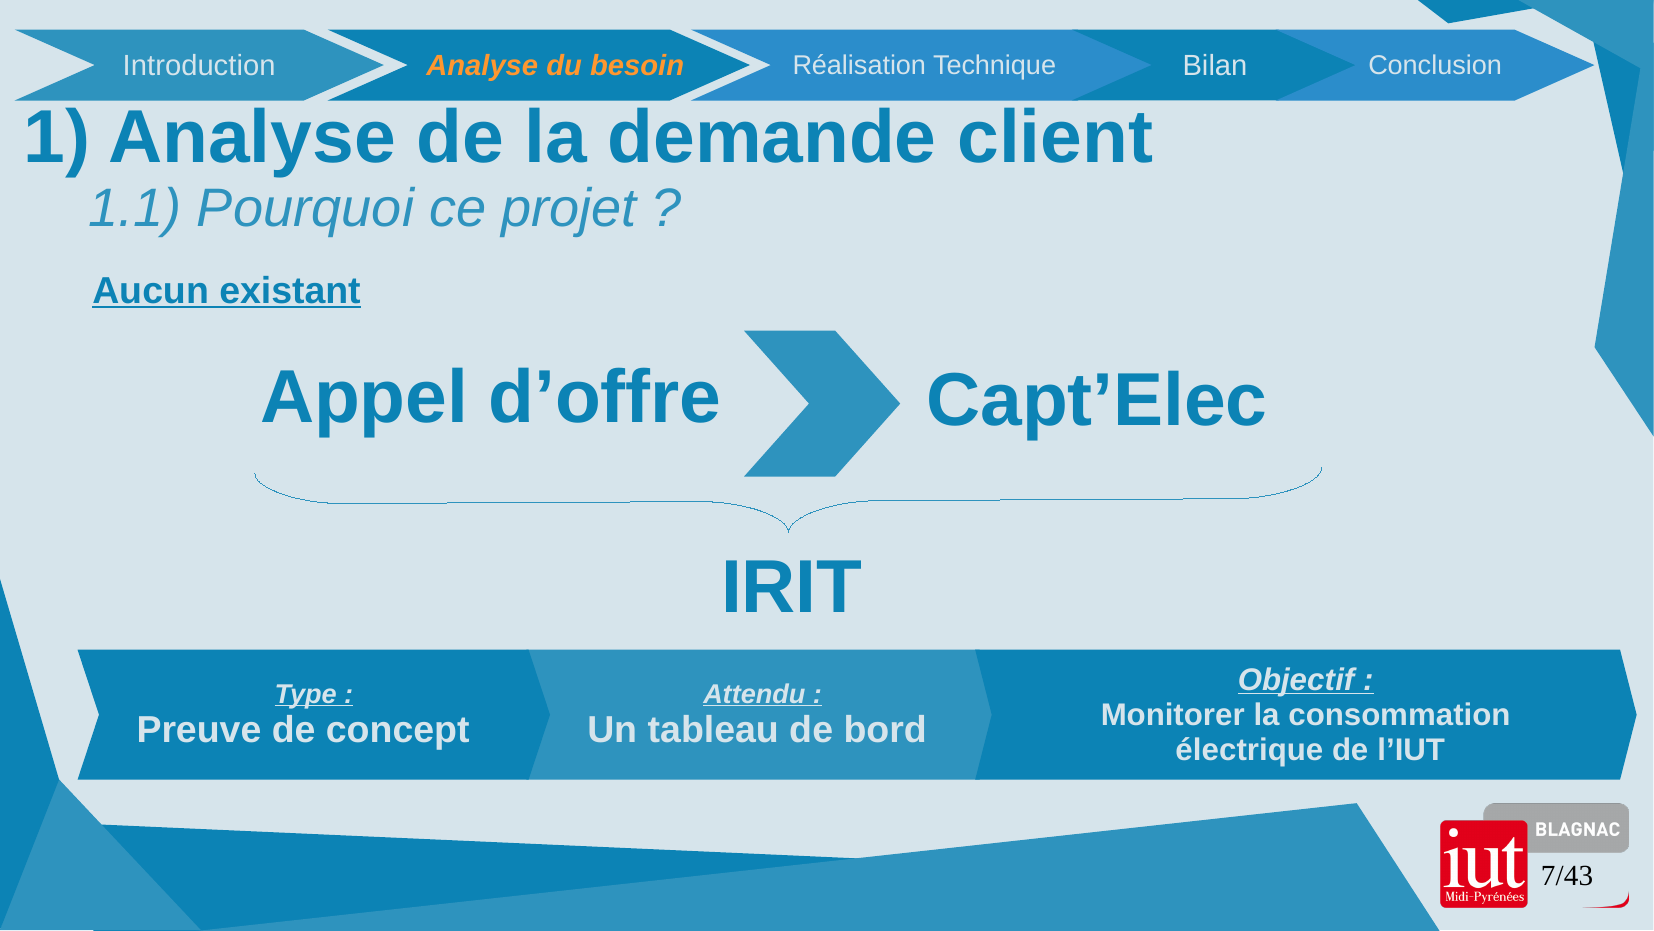

Bilan
Introduction
 Analyse du besoin
Réalisation Technique
Conclusion
# 1) Analyse de la demande client
1.1) Pourquoi ce projet ?
Aucun existant
Appel d’offre
Capt’Elec
IRIT
Type :
Preuve de concept
Attendu :
Un tableau de bord
Objectif :
Monitorer la consommation
 électrique de l’IUT
7